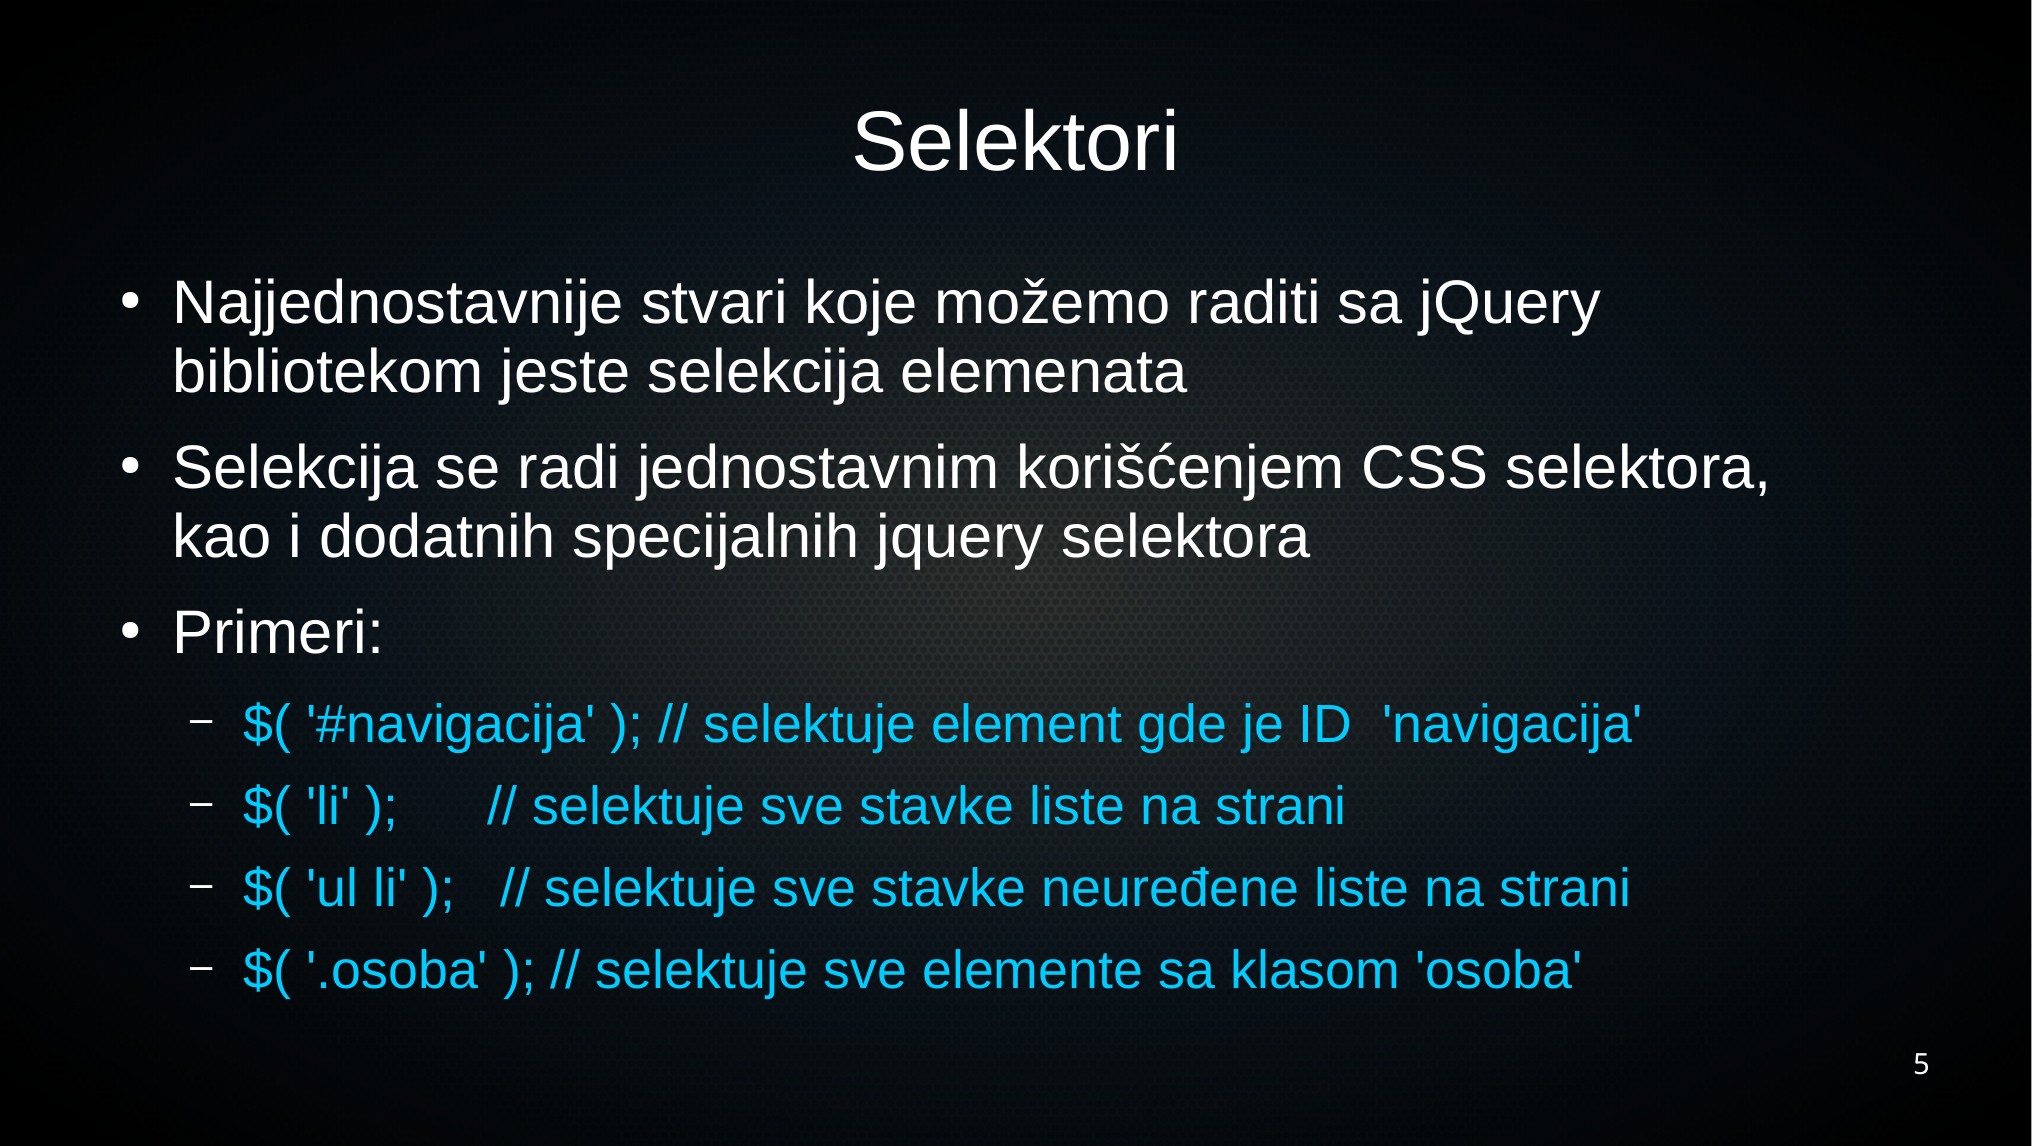

# Selektori
Najjednostavnije stvari koje možemo raditi sa jQuery bibliotekom jeste selekcija elemenata
Selekcija se radi jednostavnim korišćenjem CSS selektora, kao i dodatnih specijalnih jquery selektora
Primeri:
$( '#navigacija' ); // selektuje element gde je ID 'navigacija'
$( 'li' ); // selektuje sve stavke liste na strani
$( 'ul li' ); // selektuje sve stavke neuređene liste na strani
$( '.osoba' ); // selektuje sve elemente sa klasom 'osoba'
5